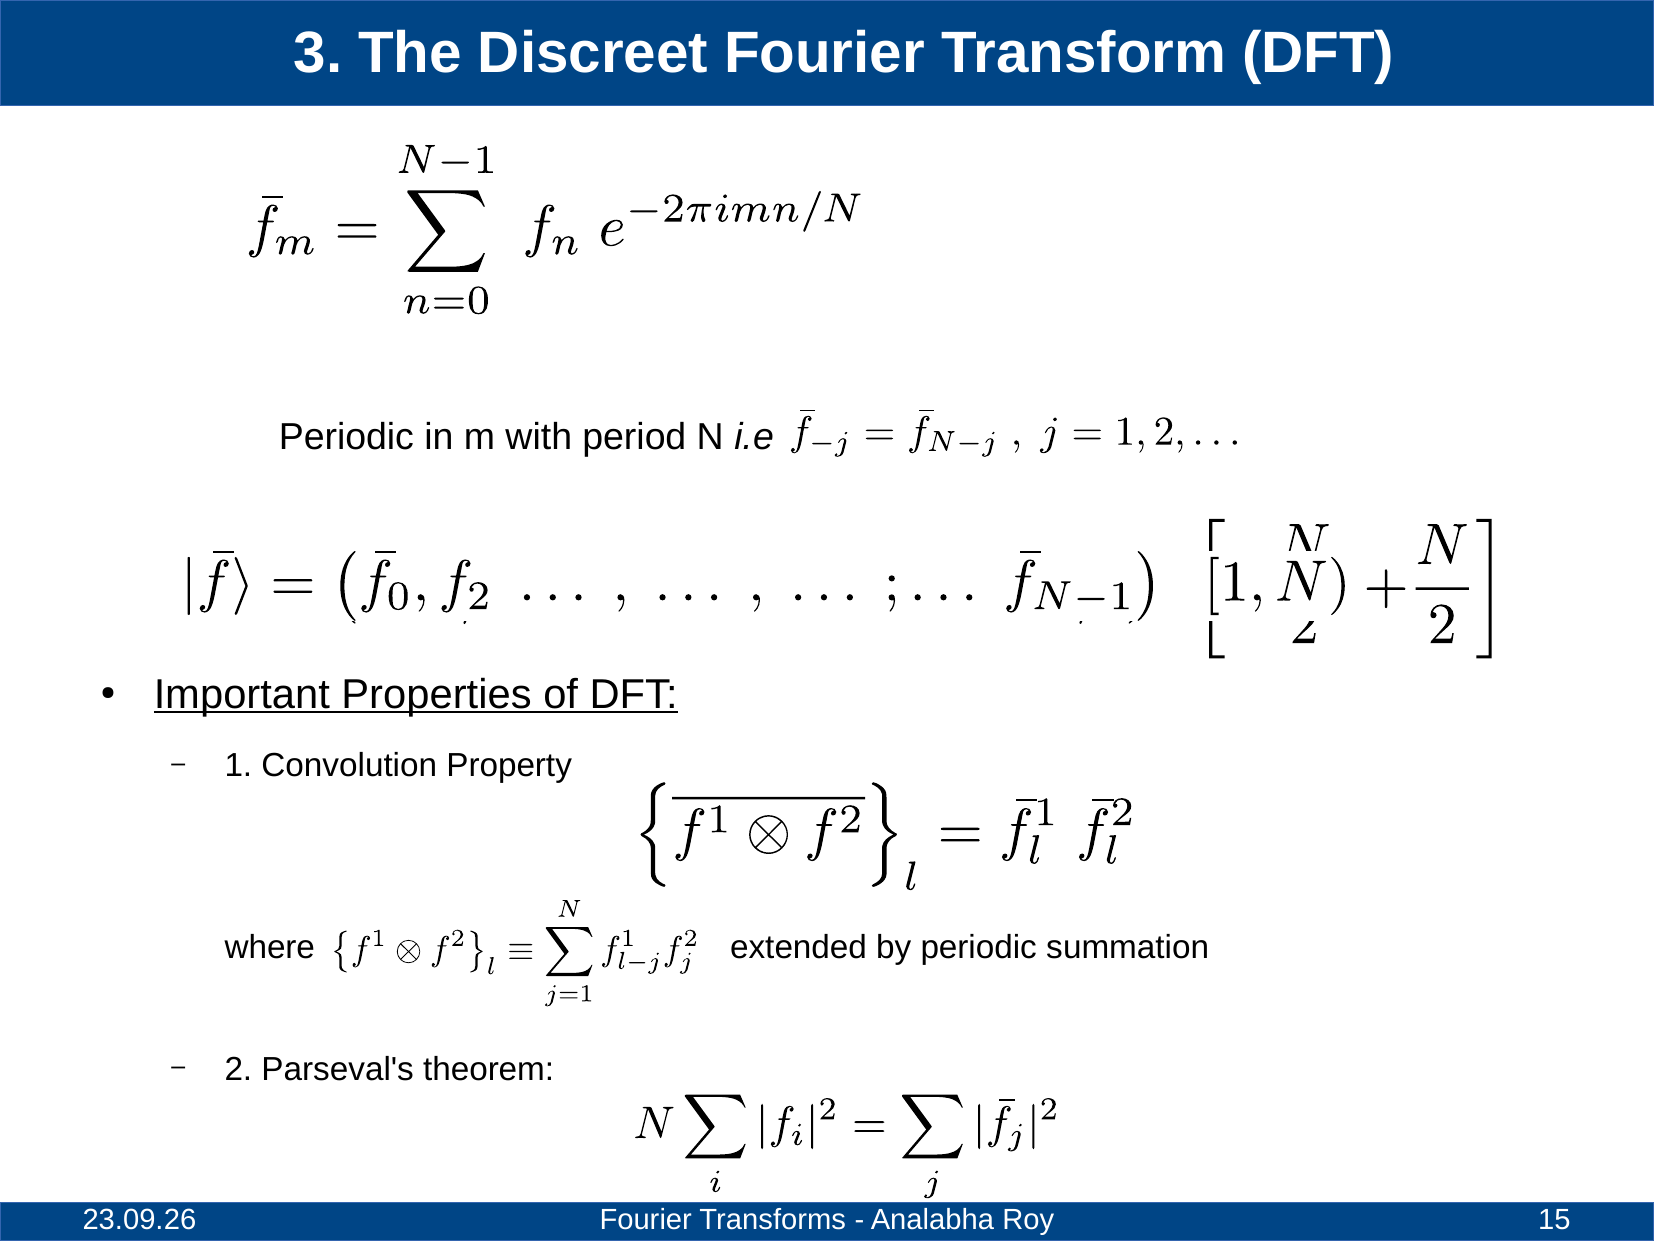

# 3. The Discreet Fourier Transform (DFT)
Periodic in m with period N i.e
Important Properties of DFT:
1. Convolution Property
where extended by periodic summation
2. Parseval's theorem:
Your name here (insert->page number)
15